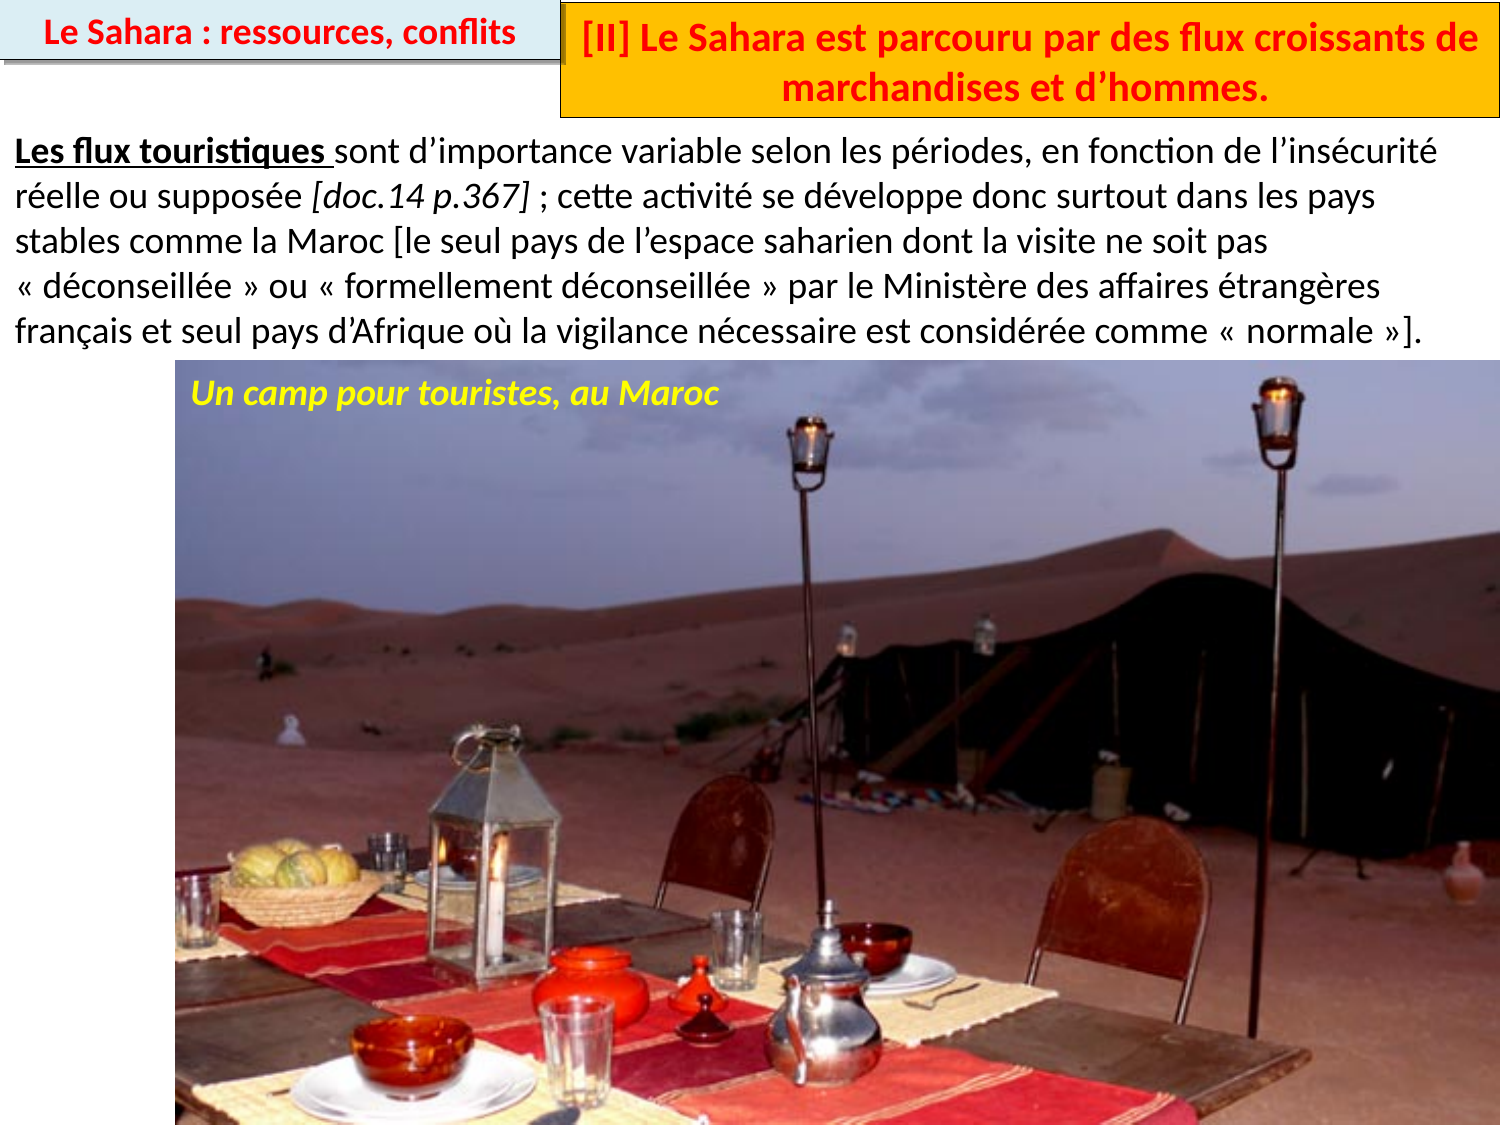

Le Sahara : ressources, conflits
[II] Le Sahara est parcouru par des flux croissants de marchandises et d’hommes.
Les flux touristiques sont d’importance variable selon les périodes, en fonction de l’insécurité réelle ou supposée [doc.14 p.367] ; cette activité se développe donc surtout dans les pays stables comme la Maroc [le seul pays de l’espace saharien dont la visite ne soit pas « déconseillée » ou « formellement déconseillée » par le Ministère des affaires étrangères français et seul pays d’Afrique où la vigilance nécessaire est considérée comme « normale »].
Un camp pour touristes, au Maroc